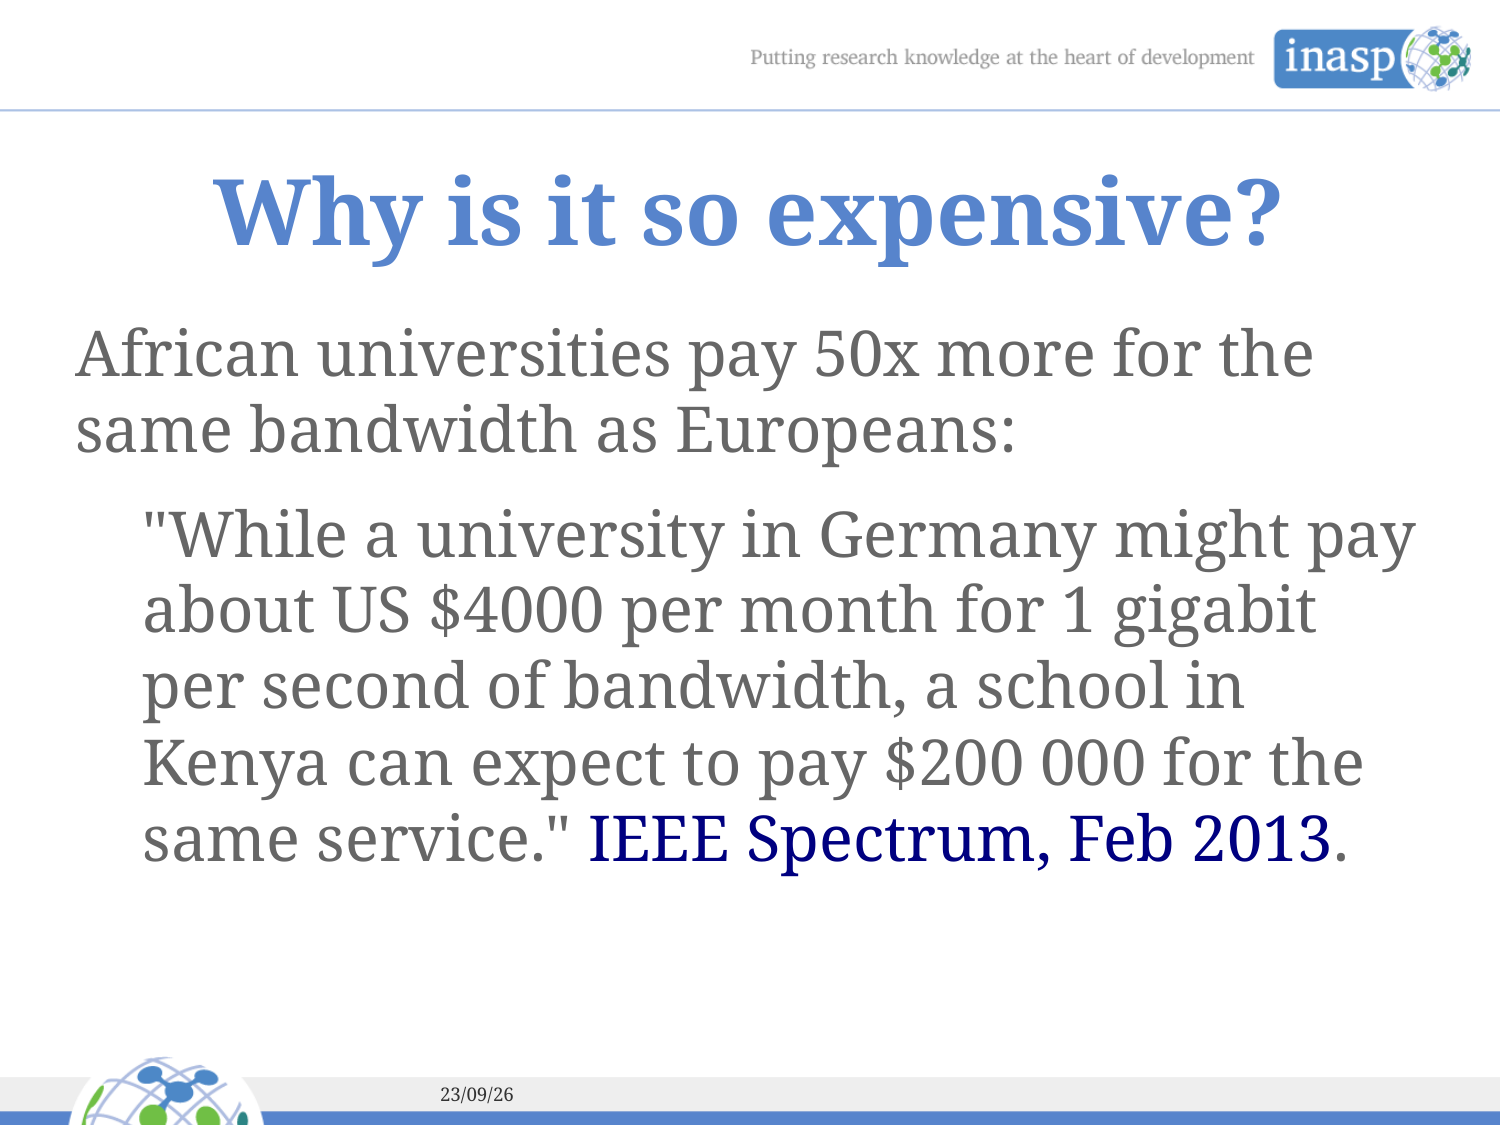

# Why is it so expensive?
African universities pay 50x more for the same bandwidth as Europeans:
"While a university in Germany might pay about US $4000 per month for 1 gigabit per second of bandwidth, a school in Kenya can expect to pay $200 000 for the same service." IEEE Spectrum, Feb 2013.